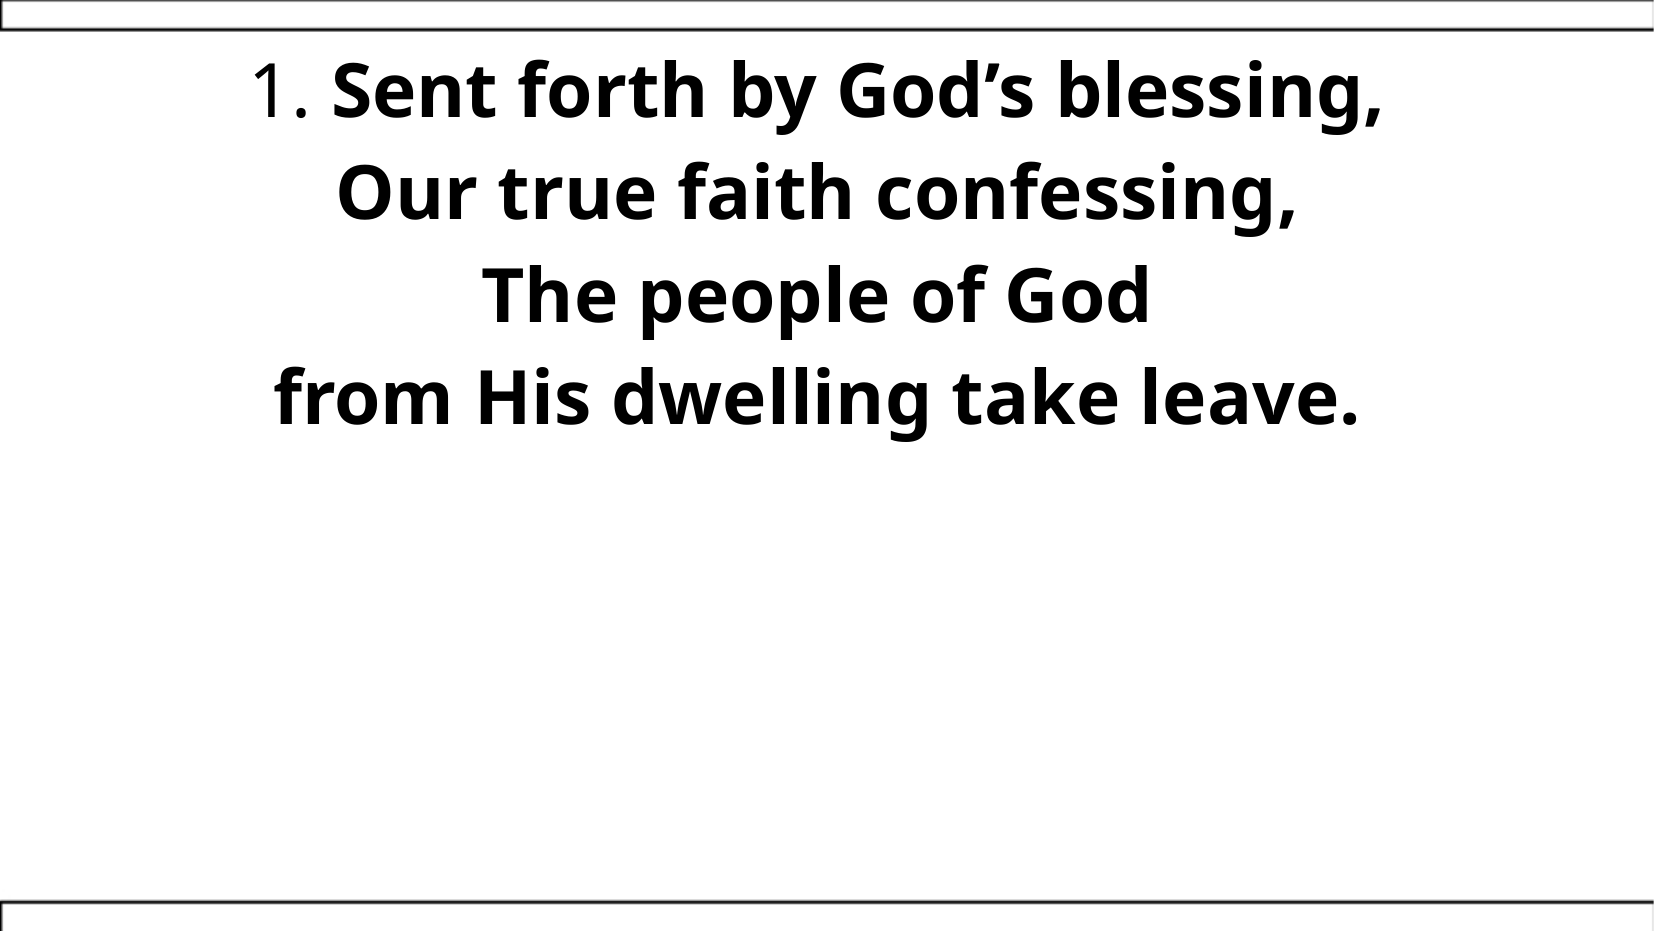

1. Sent forth by God’s blessing,
Our true faith confessing,
The people of God
from His dwelling take leave.